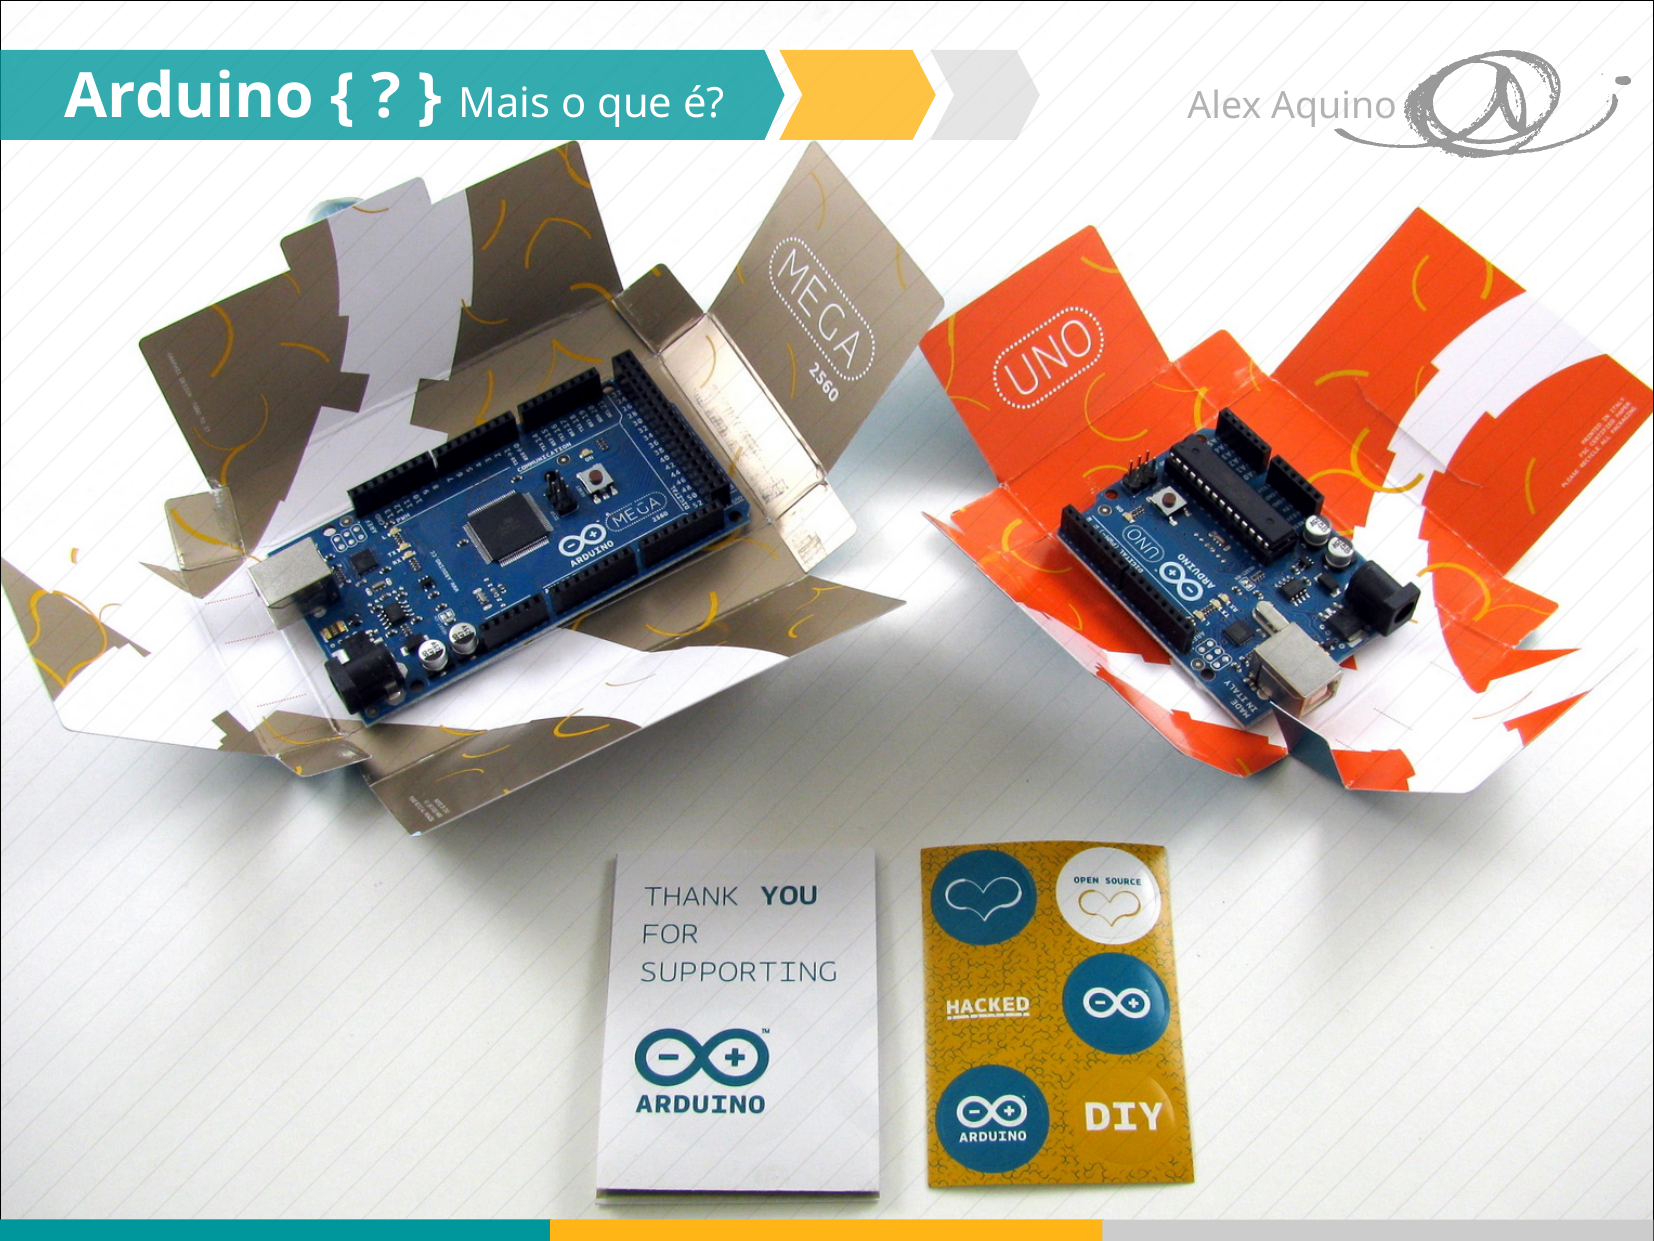

Arduino { ? } Mais o que é?
Alex Aquino